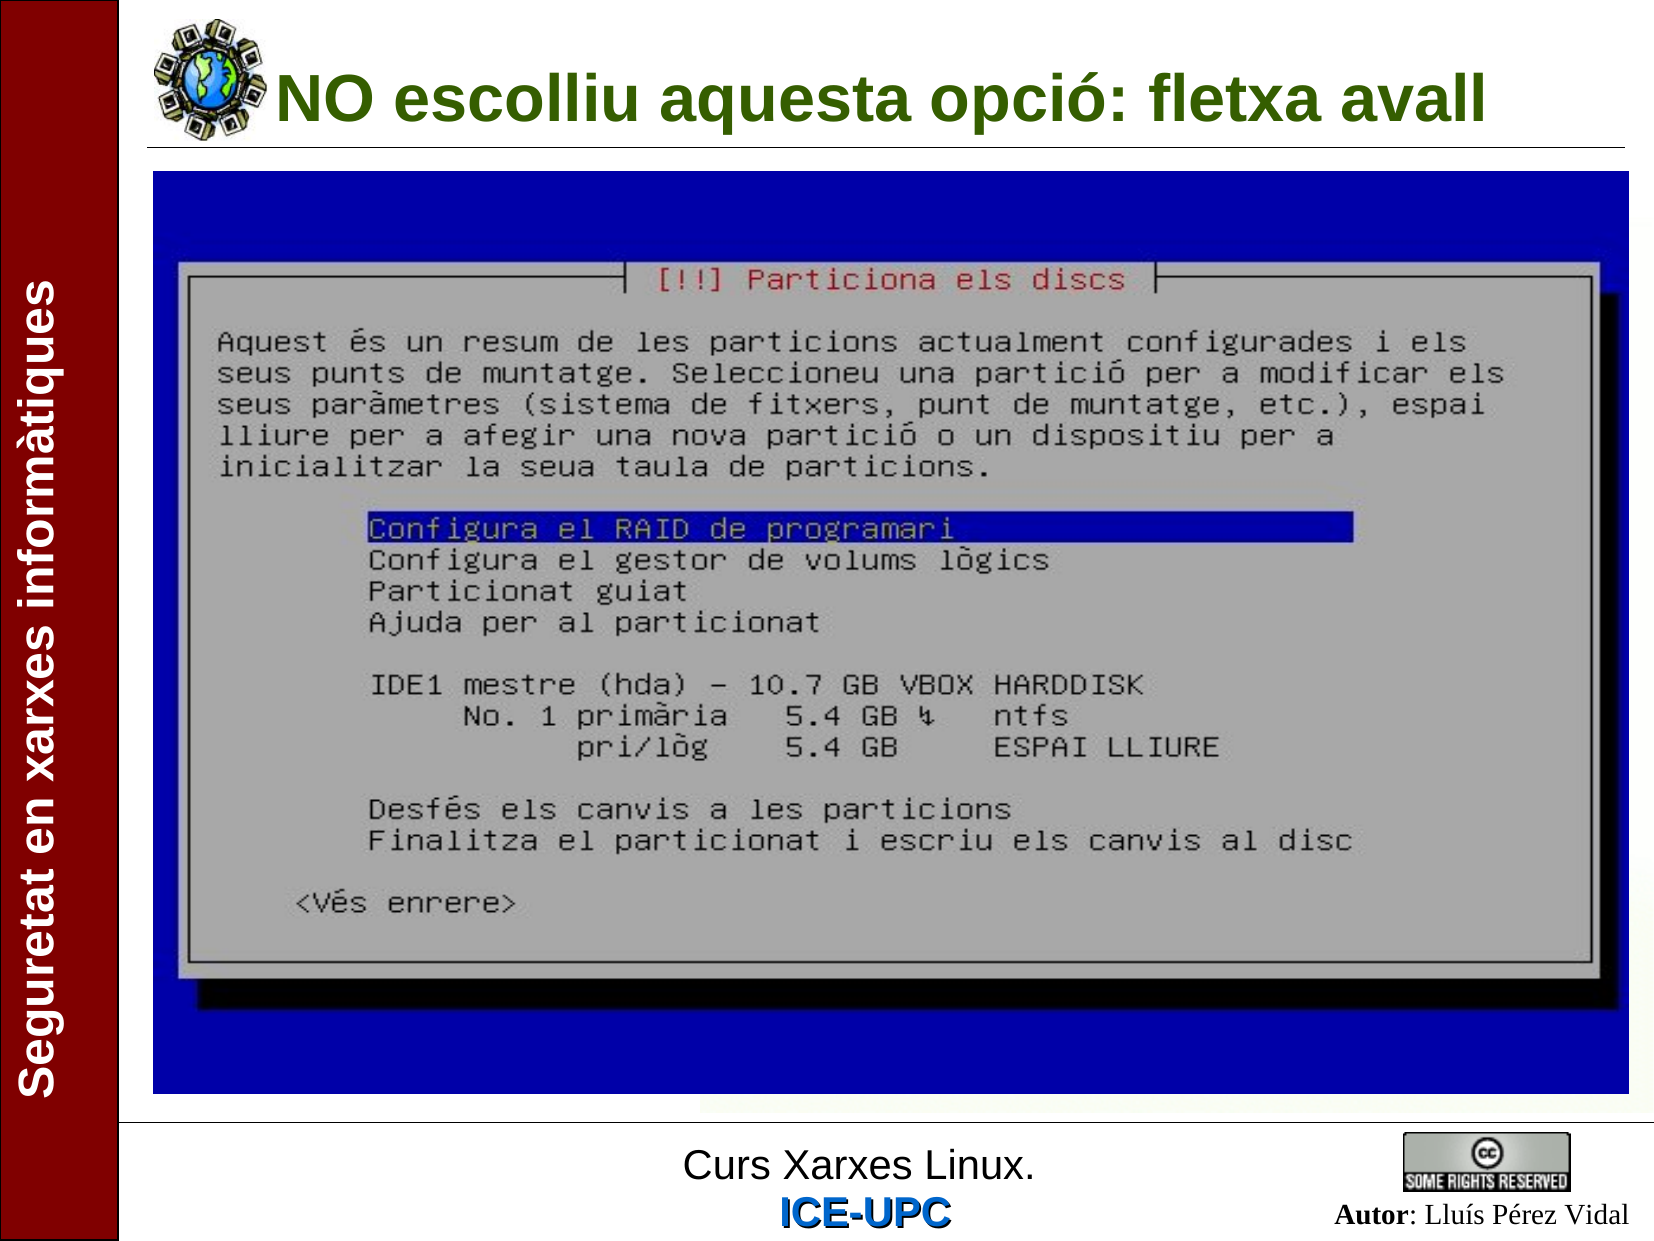

# NO escolliu aquesta opció: fletxa avall
 Croquis d'arquitectura mostrant les 3 zones